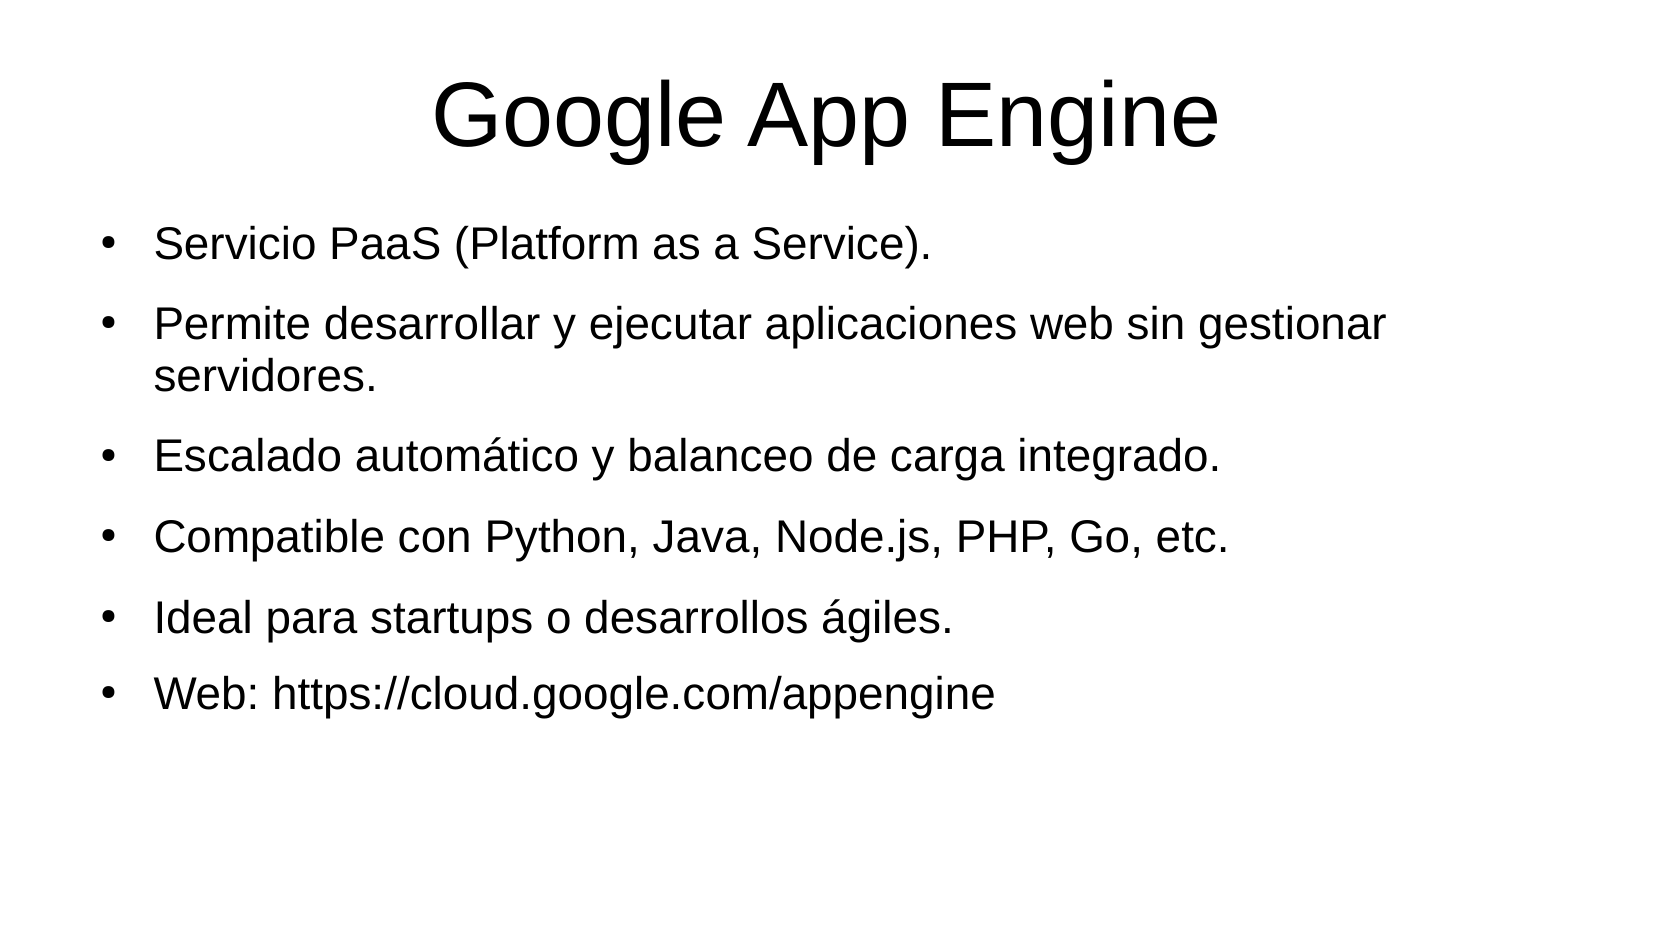

# Google App Engine
Servicio PaaS (Platform as a Service).
Permite desarrollar y ejecutar aplicaciones web sin gestionar servidores.
Escalado automático y balanceo de carga integrado.
Compatible con Python, Java, Node.js, PHP, Go, etc.
Ideal para startups o desarrollos ágiles.
Web: https://cloud.google.com/appengine